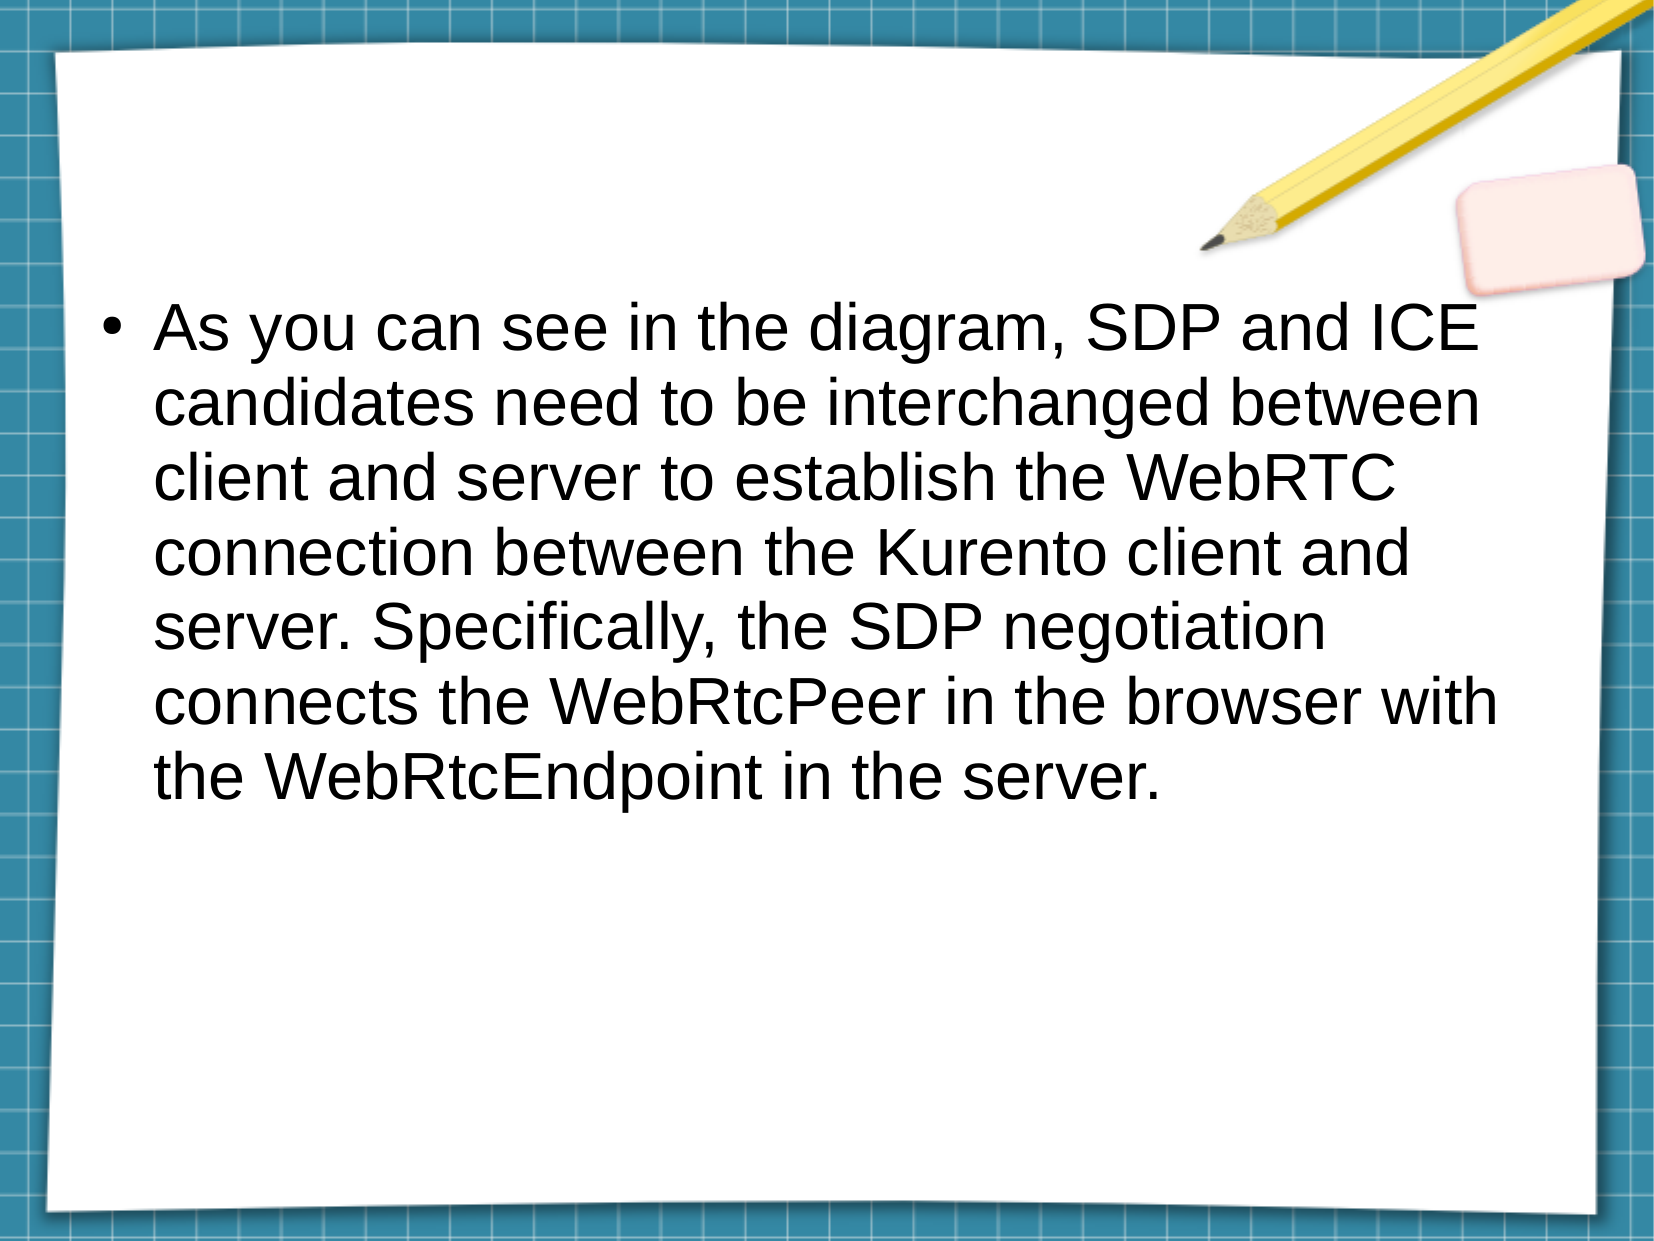

#
As you can see in the diagram, SDP and ICE candidates need to be interchanged between client and server to establish the WebRTC connection between the Kurento client and server. Specifically, the SDP negotiation connects the WebRtcPeer in the browser with the WebRtcEndpoint in the server.